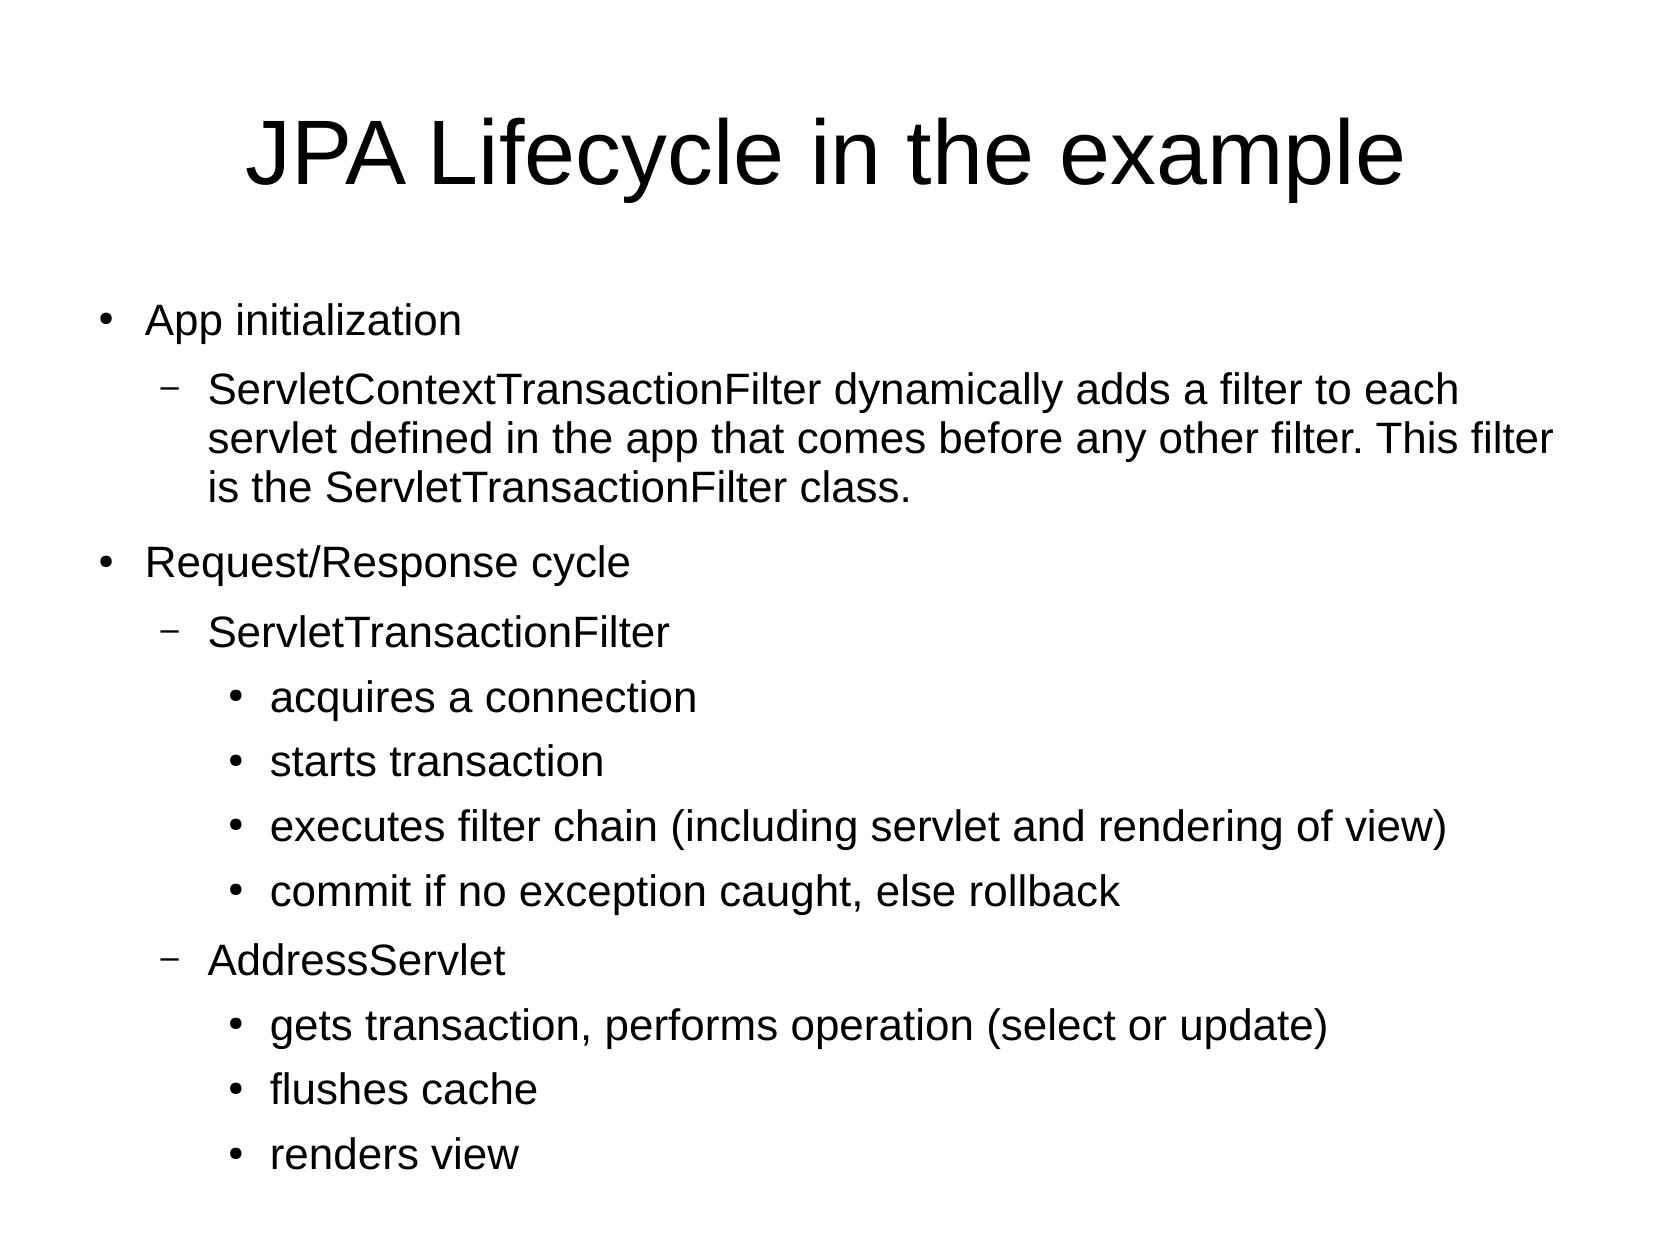

# JPA Lifecycle in the example
App initialization
ServletContextTransactionFilter dynamically adds a filter to each servlet defined in the app that comes before any other filter. This filter is the ServletTransactionFilter class.
Request/Response cycle
ServletTransactionFilter
acquires a connection
starts transaction
executes filter chain (including servlet and rendering of view)
commit if no exception caught, else rollback
AddressServlet
gets transaction, performs operation (select or update)
flushes cache
renders view